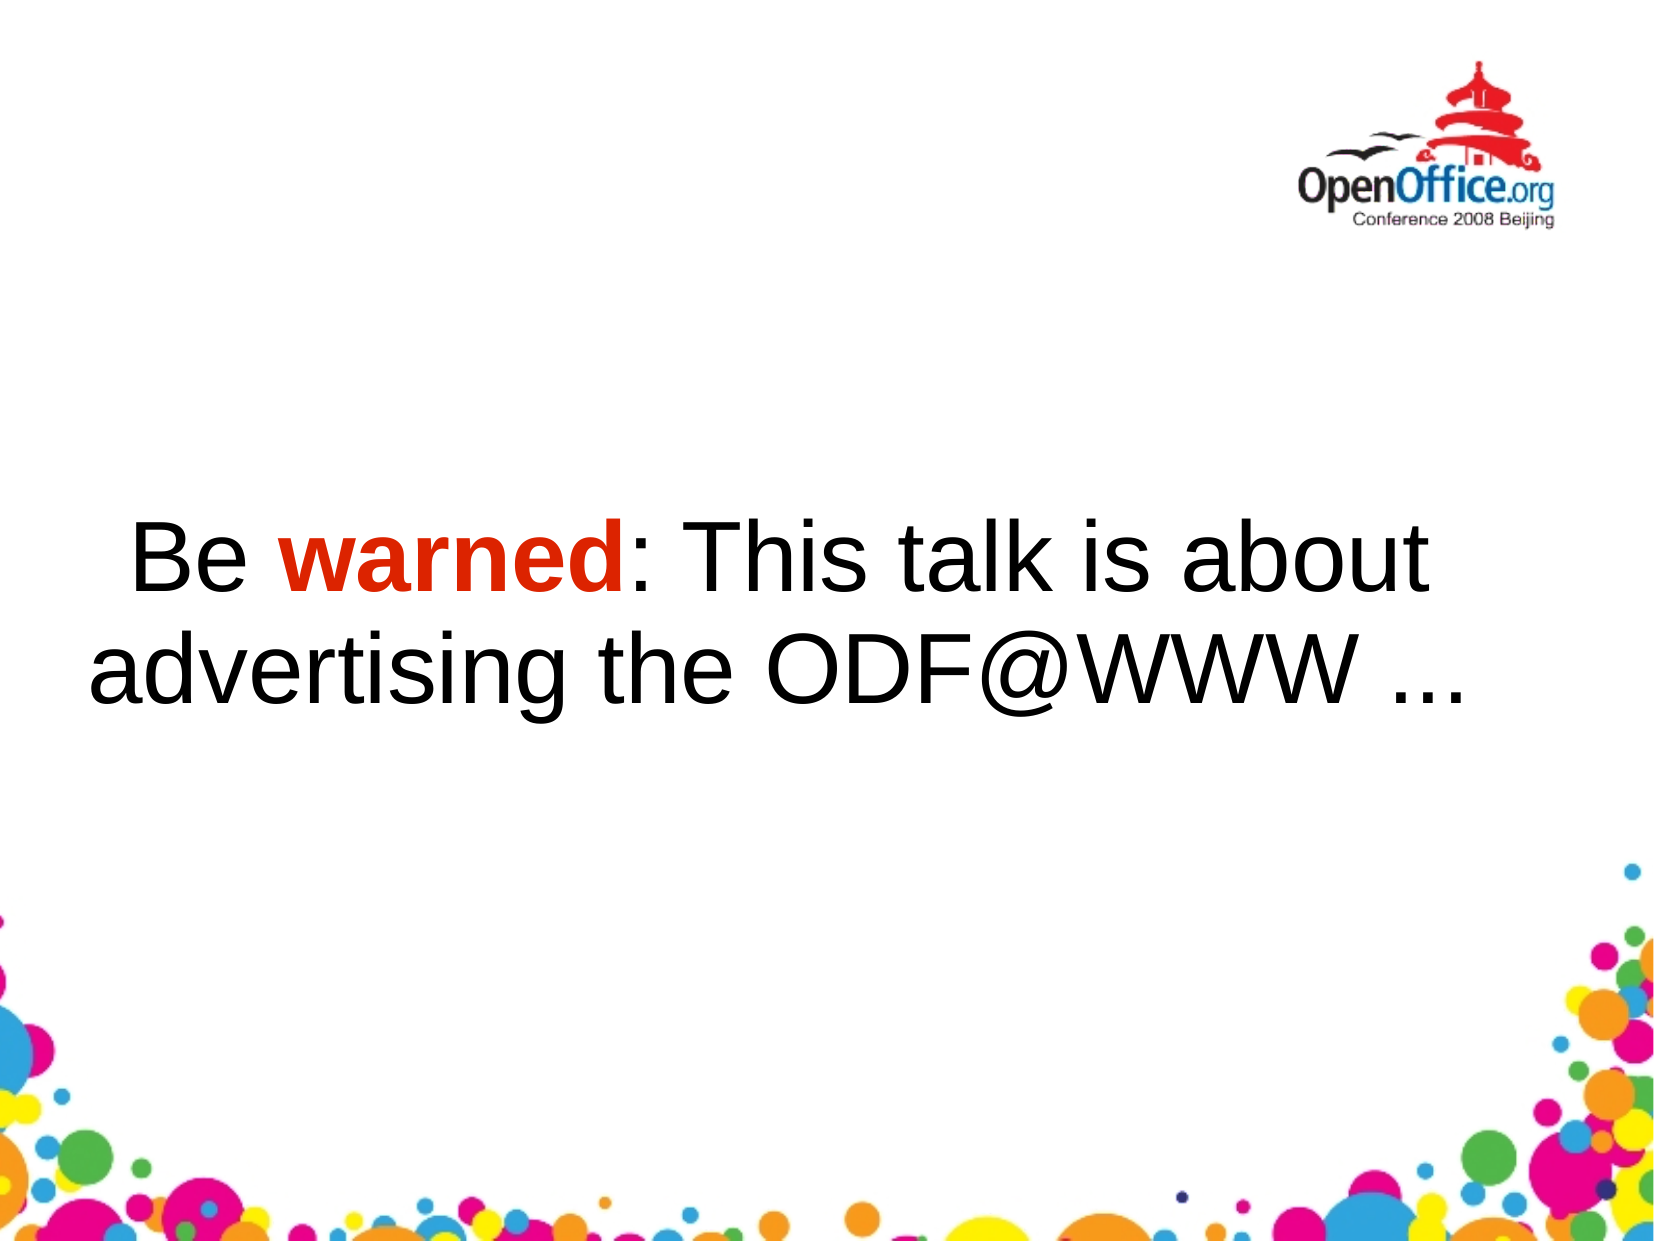

# Be warned: This talk is about advertising the ODF@WWW ...